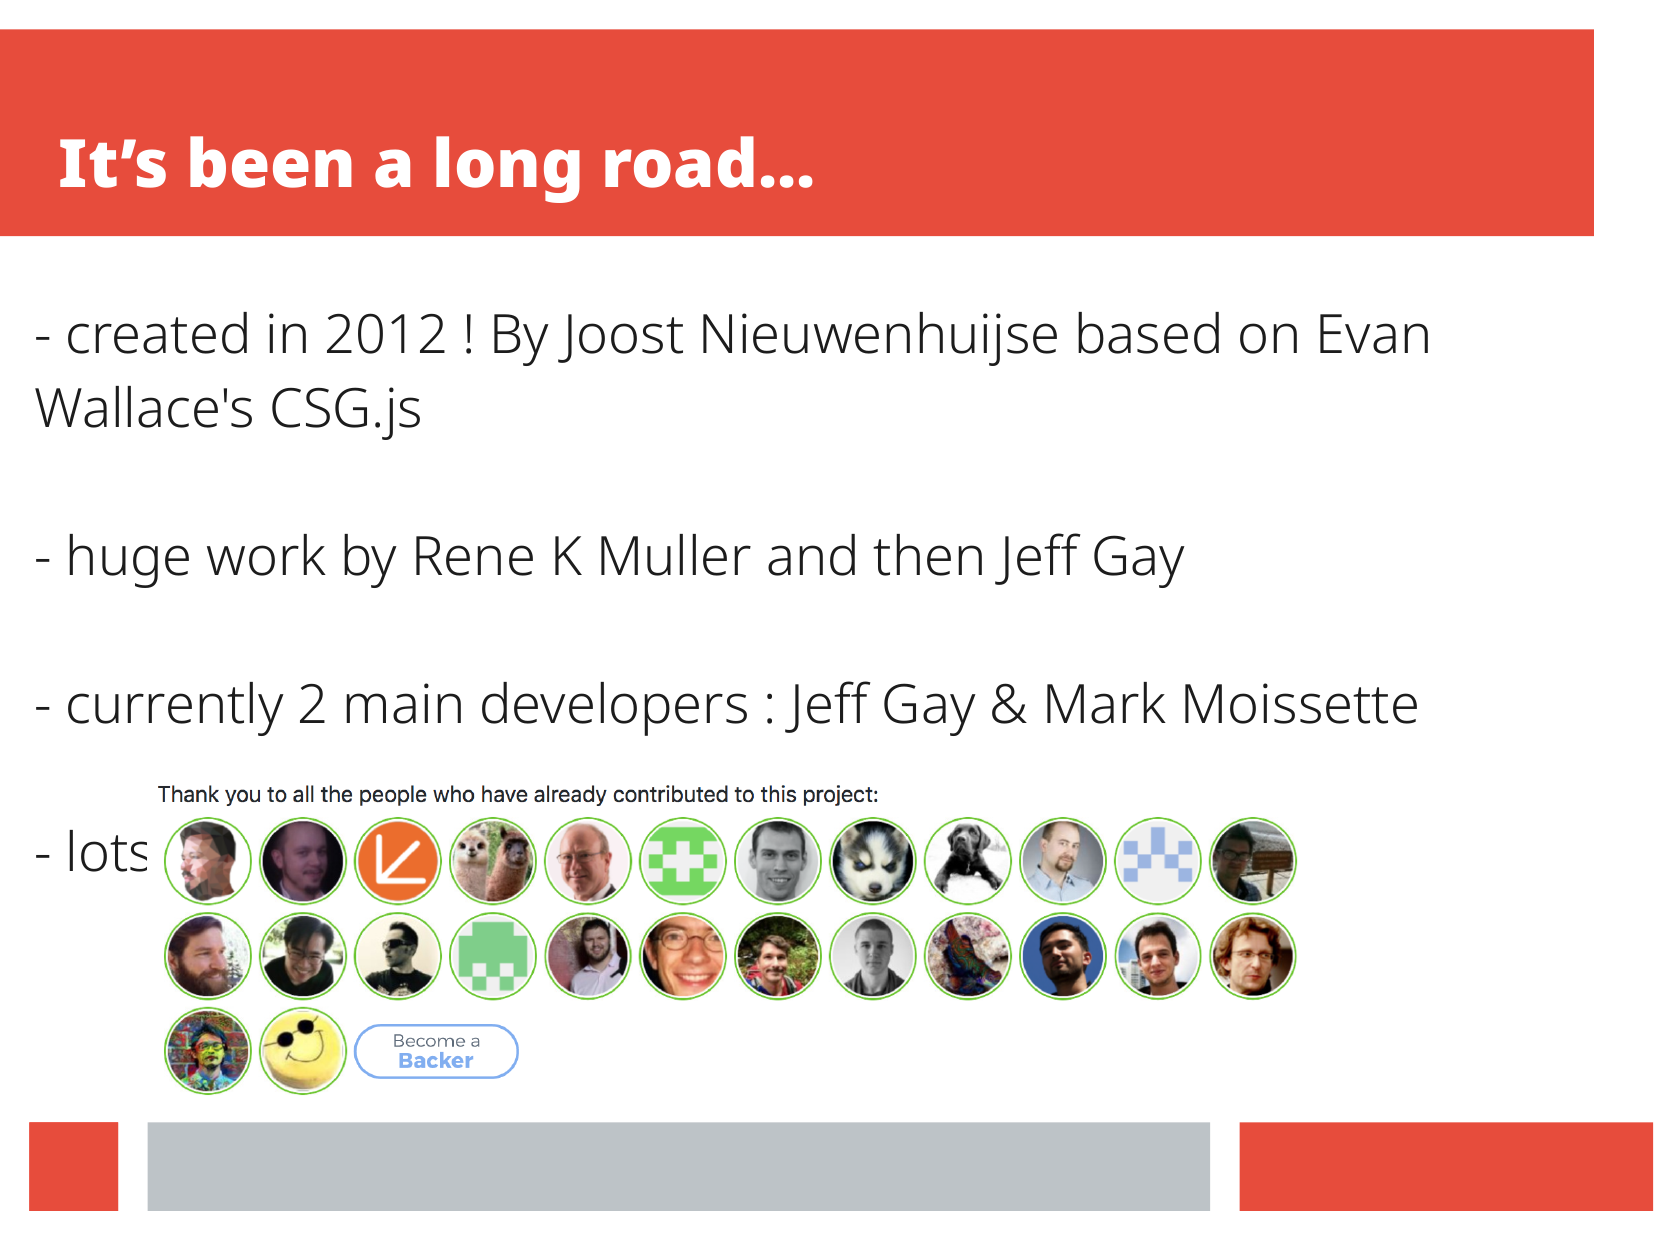

# It’s been a long road...
- created in 2012 ! By Joost Nieuwenhuijse based on Evan Wallace's CSG.js
- huge work by Rene K Muller and then Jeff Gay
- currently 2 main developers : Jeff Gay & Mark Moissette
- lots of occasional contributors
26